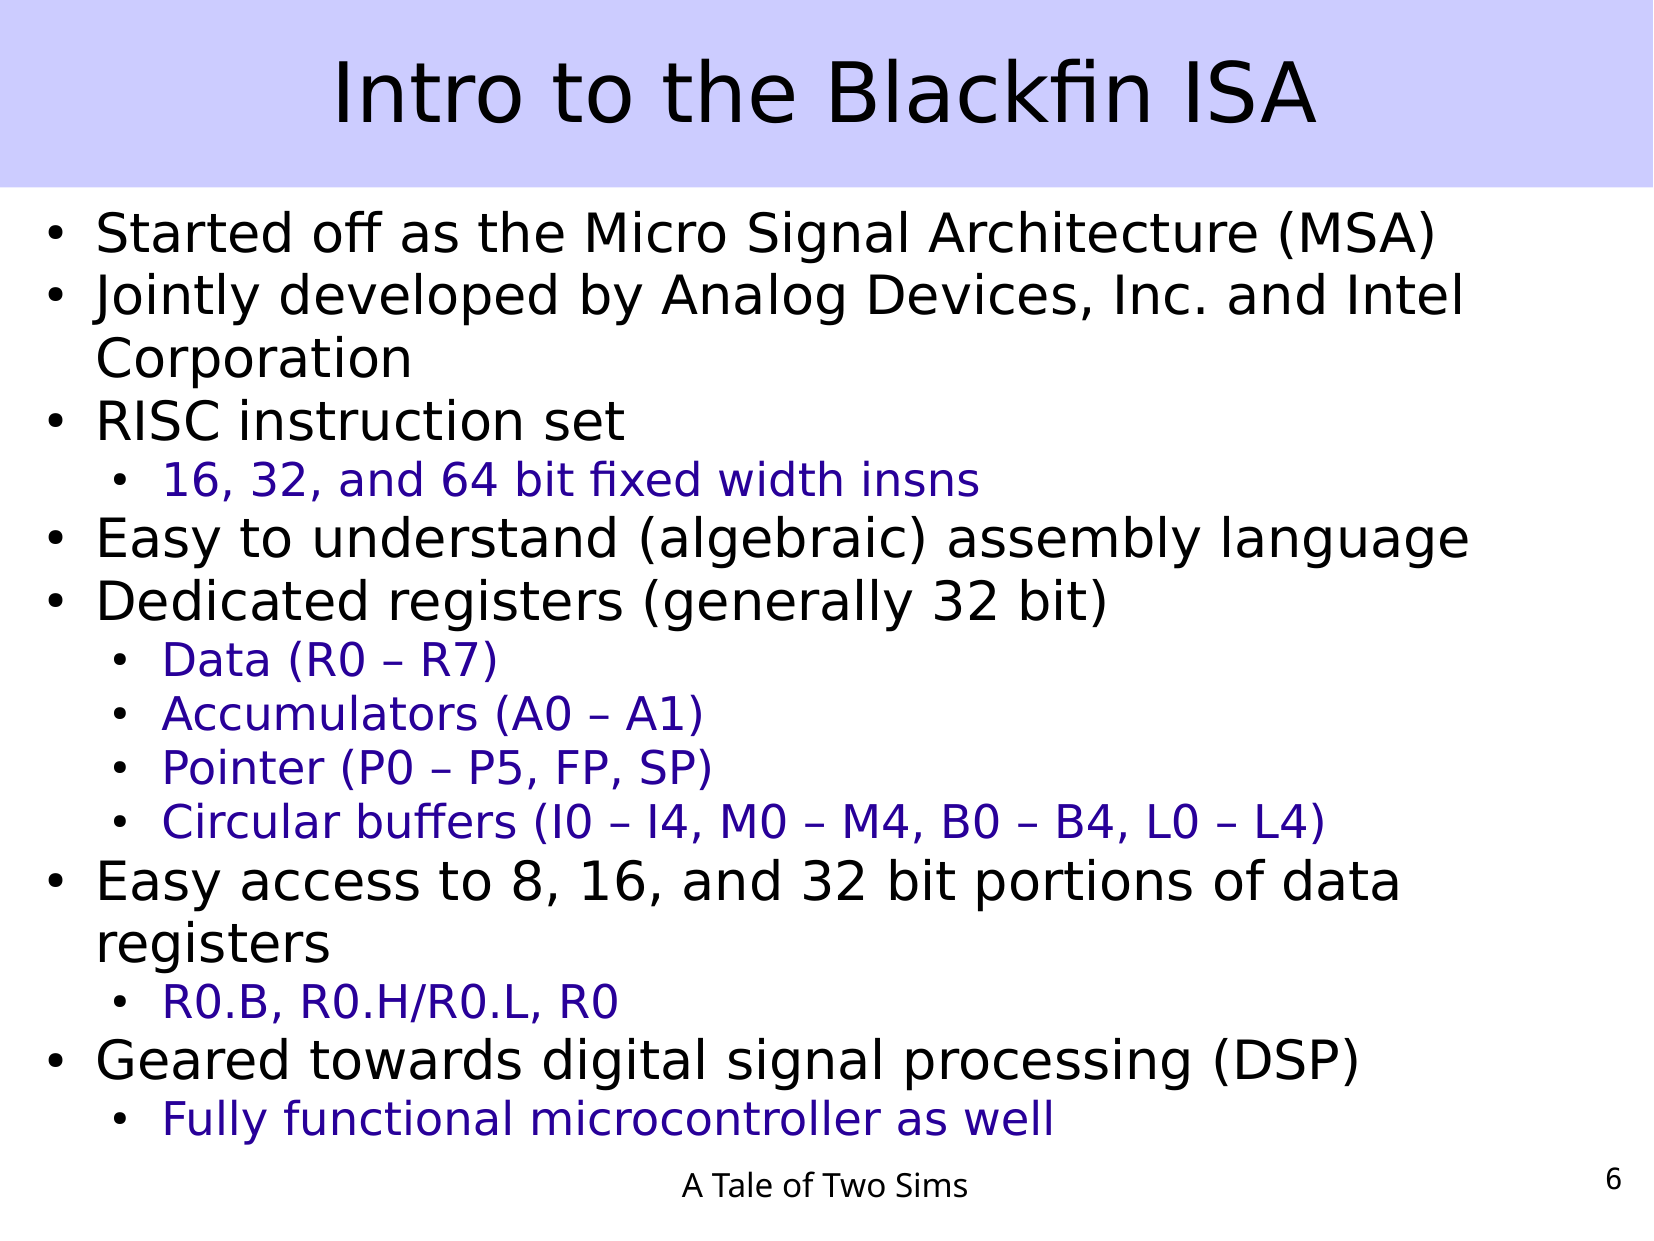

# Intro to the Blackfin ISA
Started off as the Micro Signal Architecture (MSA)
Jointly developed by Analog Devices, Inc. and Intel Corporation
RISC instruction set
16, 32, and 64 bit fixed width insns
Easy to understand (algebraic) assembly language
Dedicated registers (generally 32 bit)
Data (R0 – R7)
Accumulators (A0 – A1)
Pointer (P0 – P5, FP, SP)
Circular buffers (I0 – I4, M0 – M4, B0 – B4, L0 – L4)
Easy access to 8, 16, and 32 bit portions of data registers
R0.B, R0.H/R0.L, R0
Geared towards digital signal processing (DSP)
Fully functional microcontroller as well
6